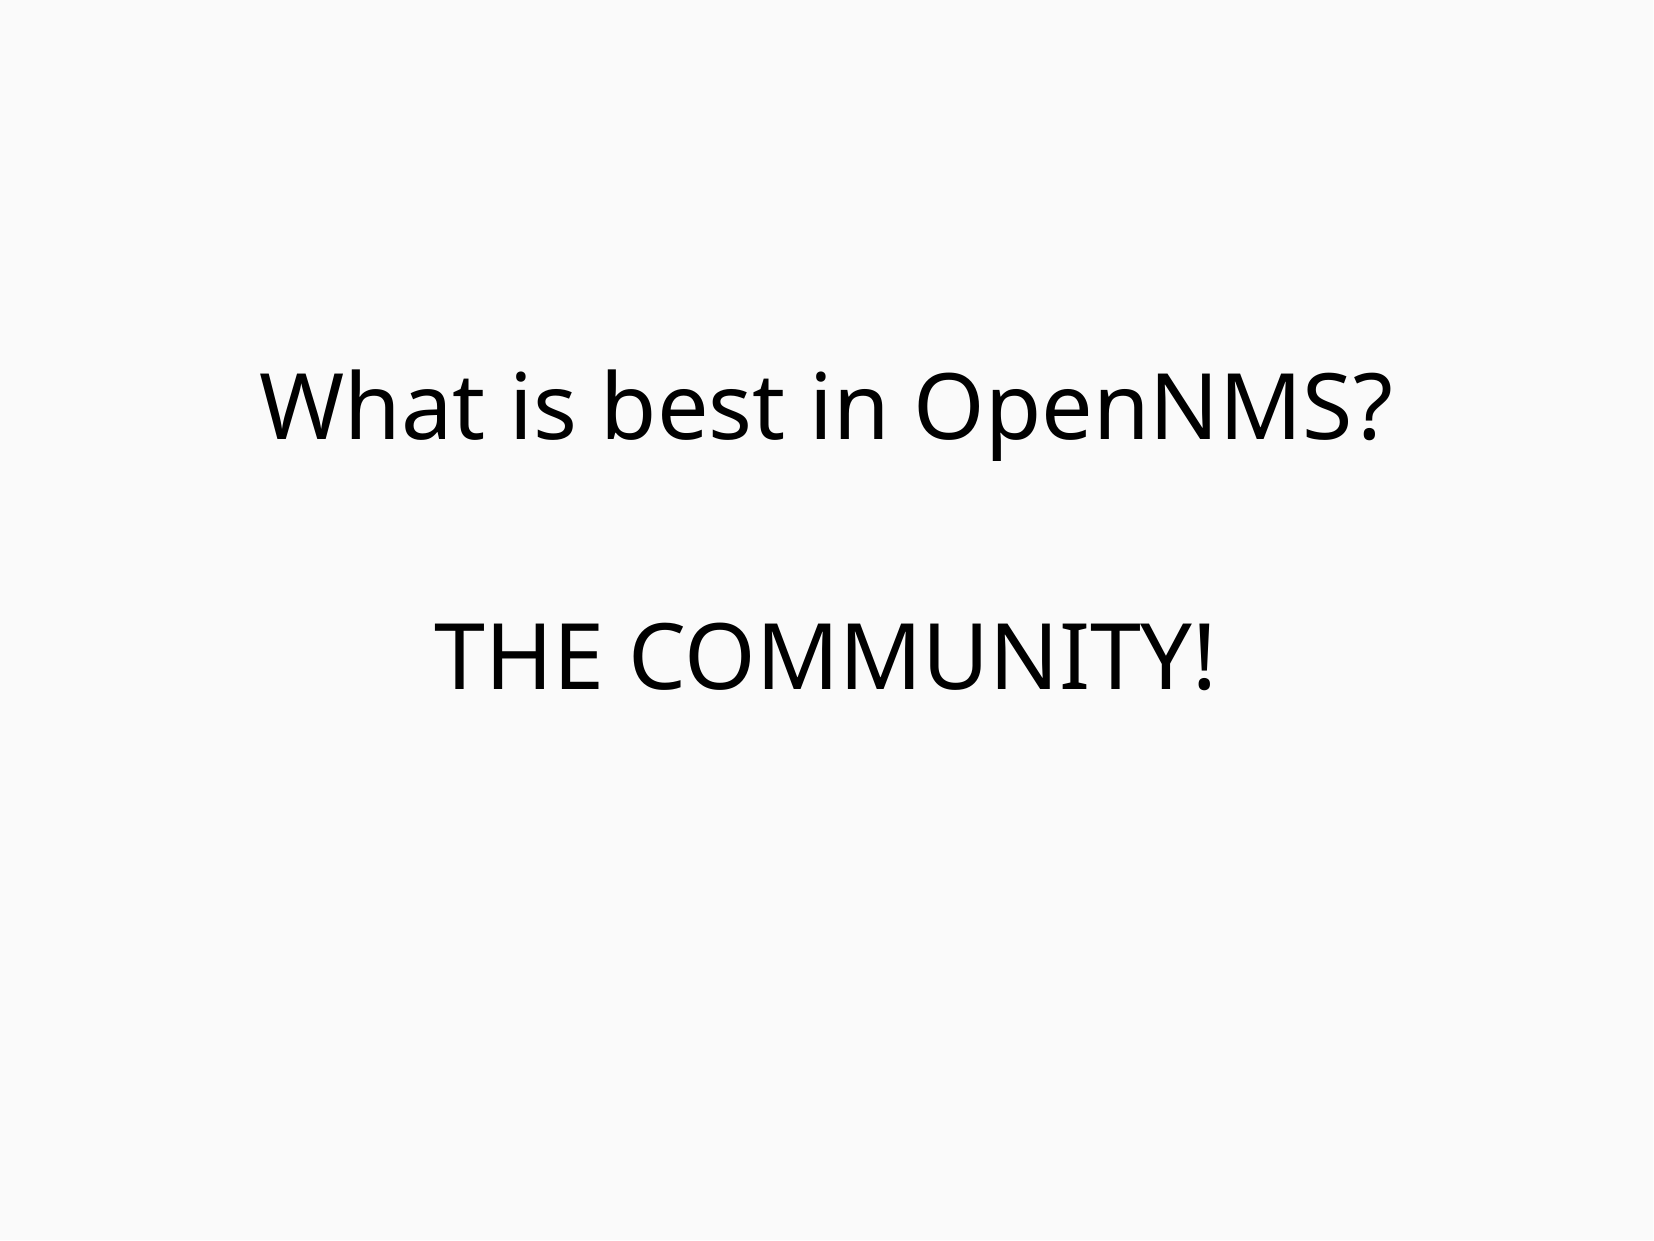

# What is best in OpenNMS?
THE COMMUNITY!